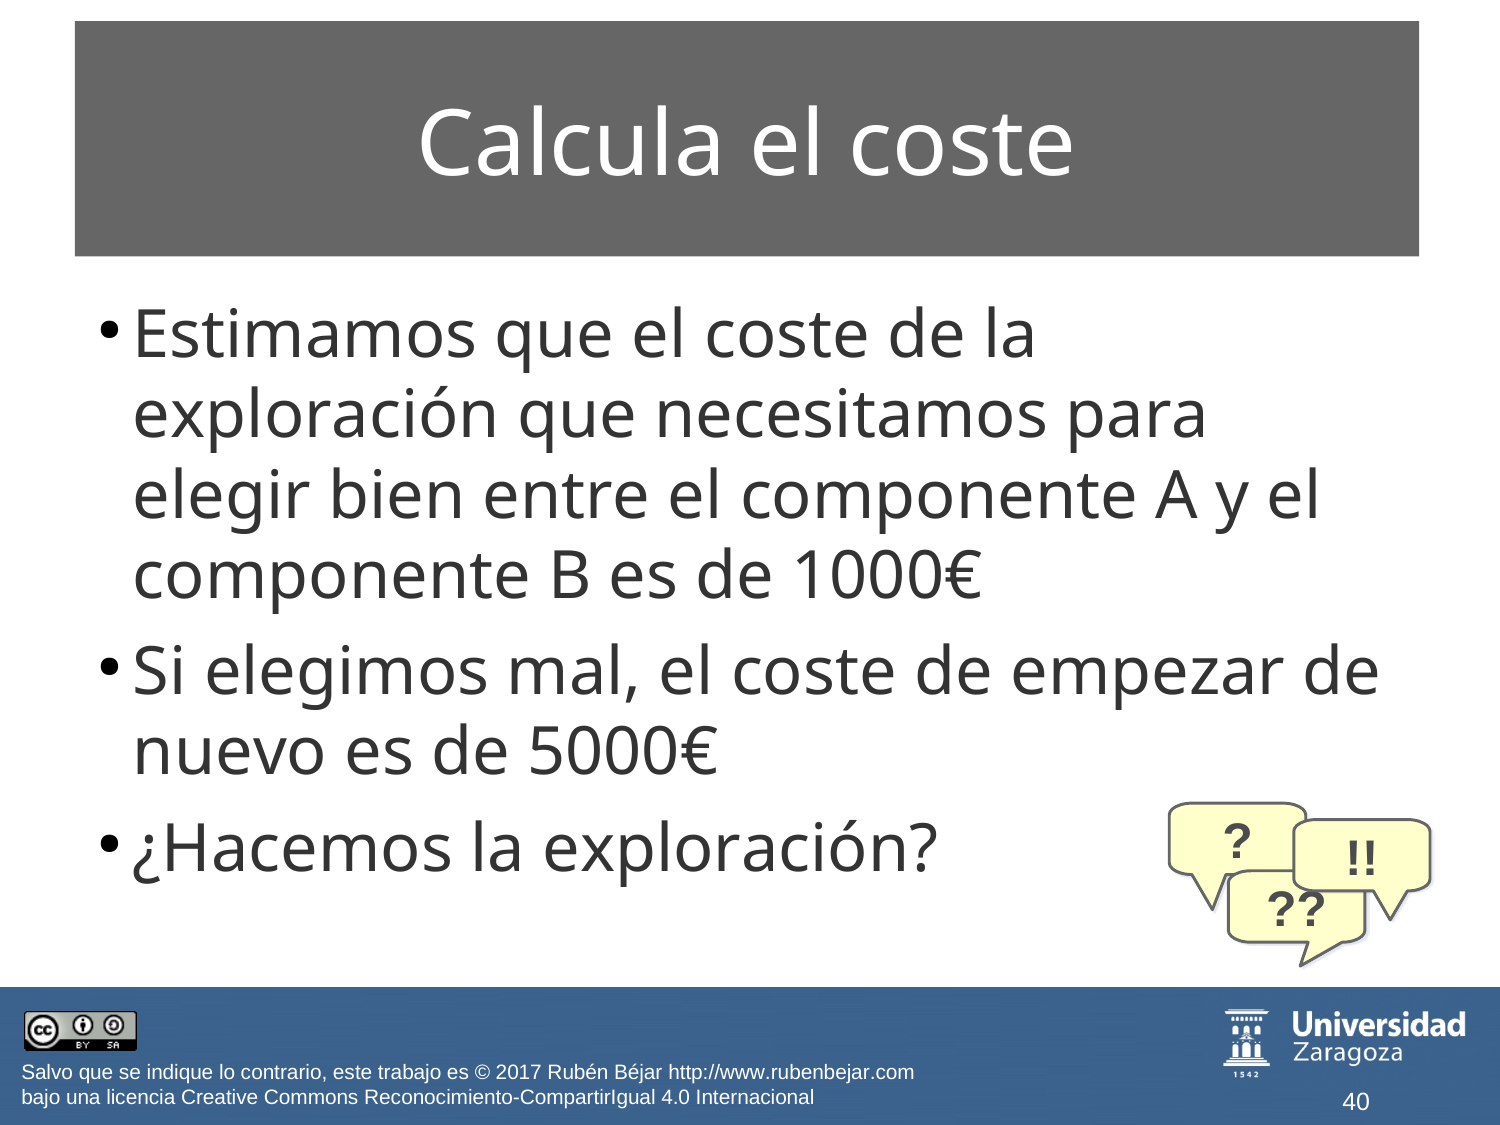

# Calcula el coste
Estimamos que el coste de la exploración que necesitamos para elegir bien entre el componente A y el componente B es de 1000€
Si elegimos mal, el coste de empezar de nuevo es de 5000€
¿Hacemos la exploración?
?
!!
??